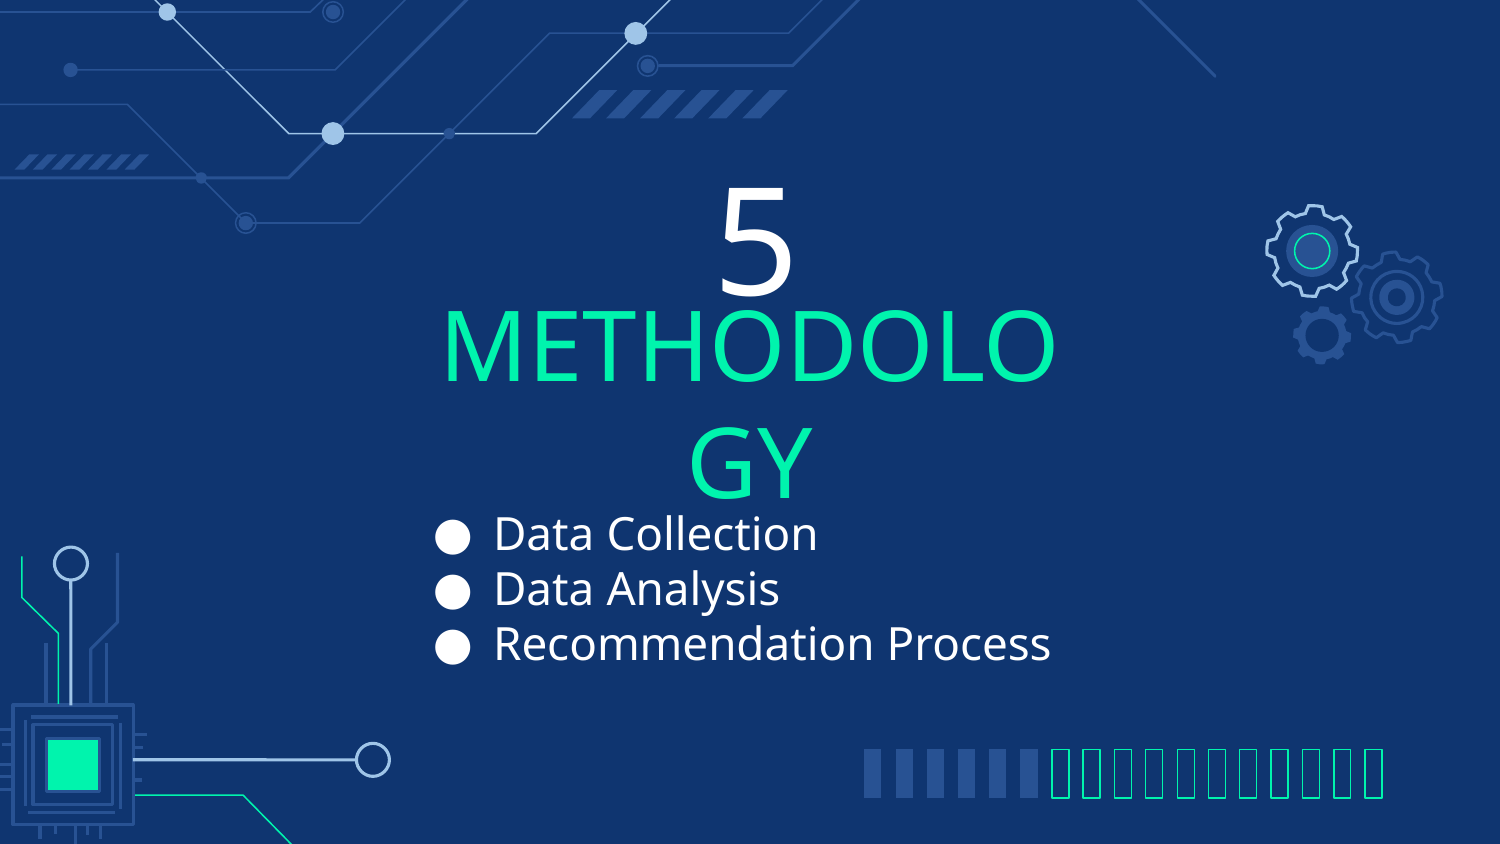

# 5
METHODOLOGY
Data Collection
Data Analysis
Recommendation Process